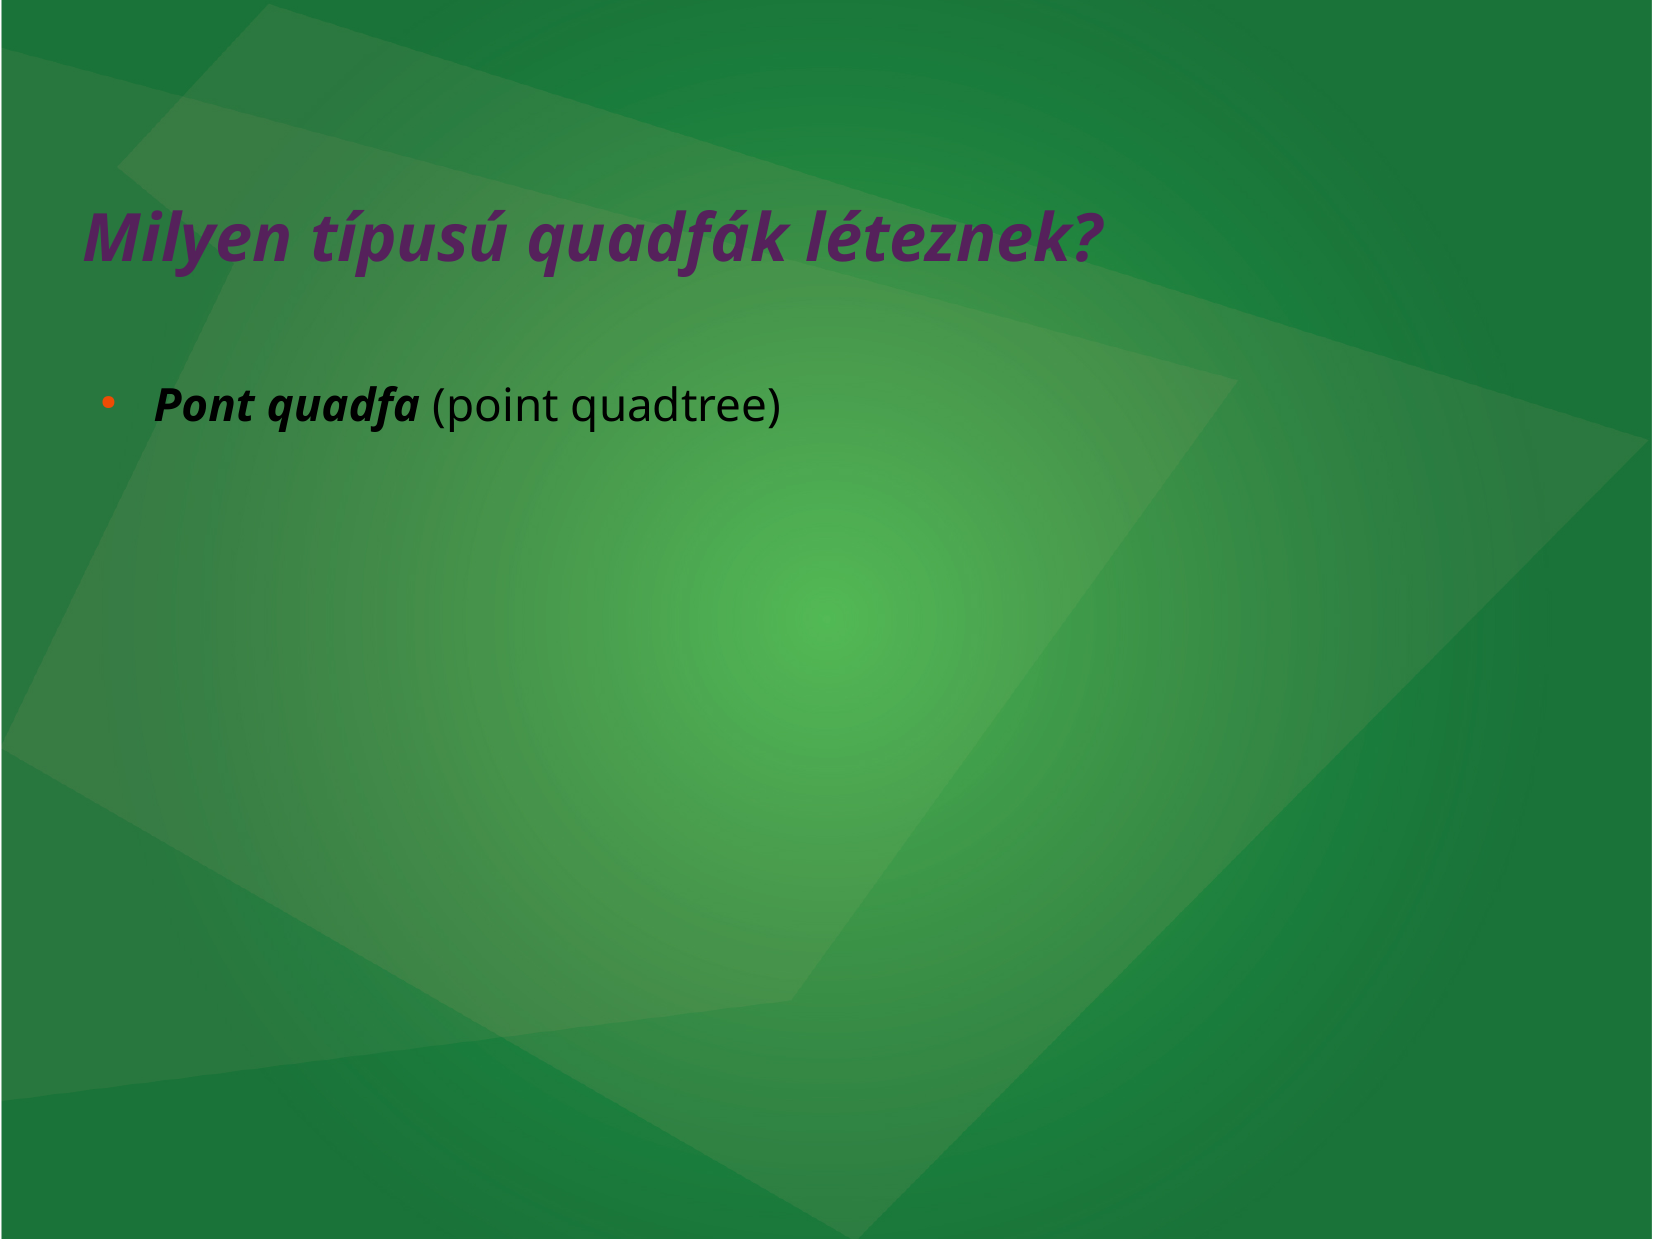

# Milyen típusú quadfák léteznek?
Pont quadfa (point quadtree)